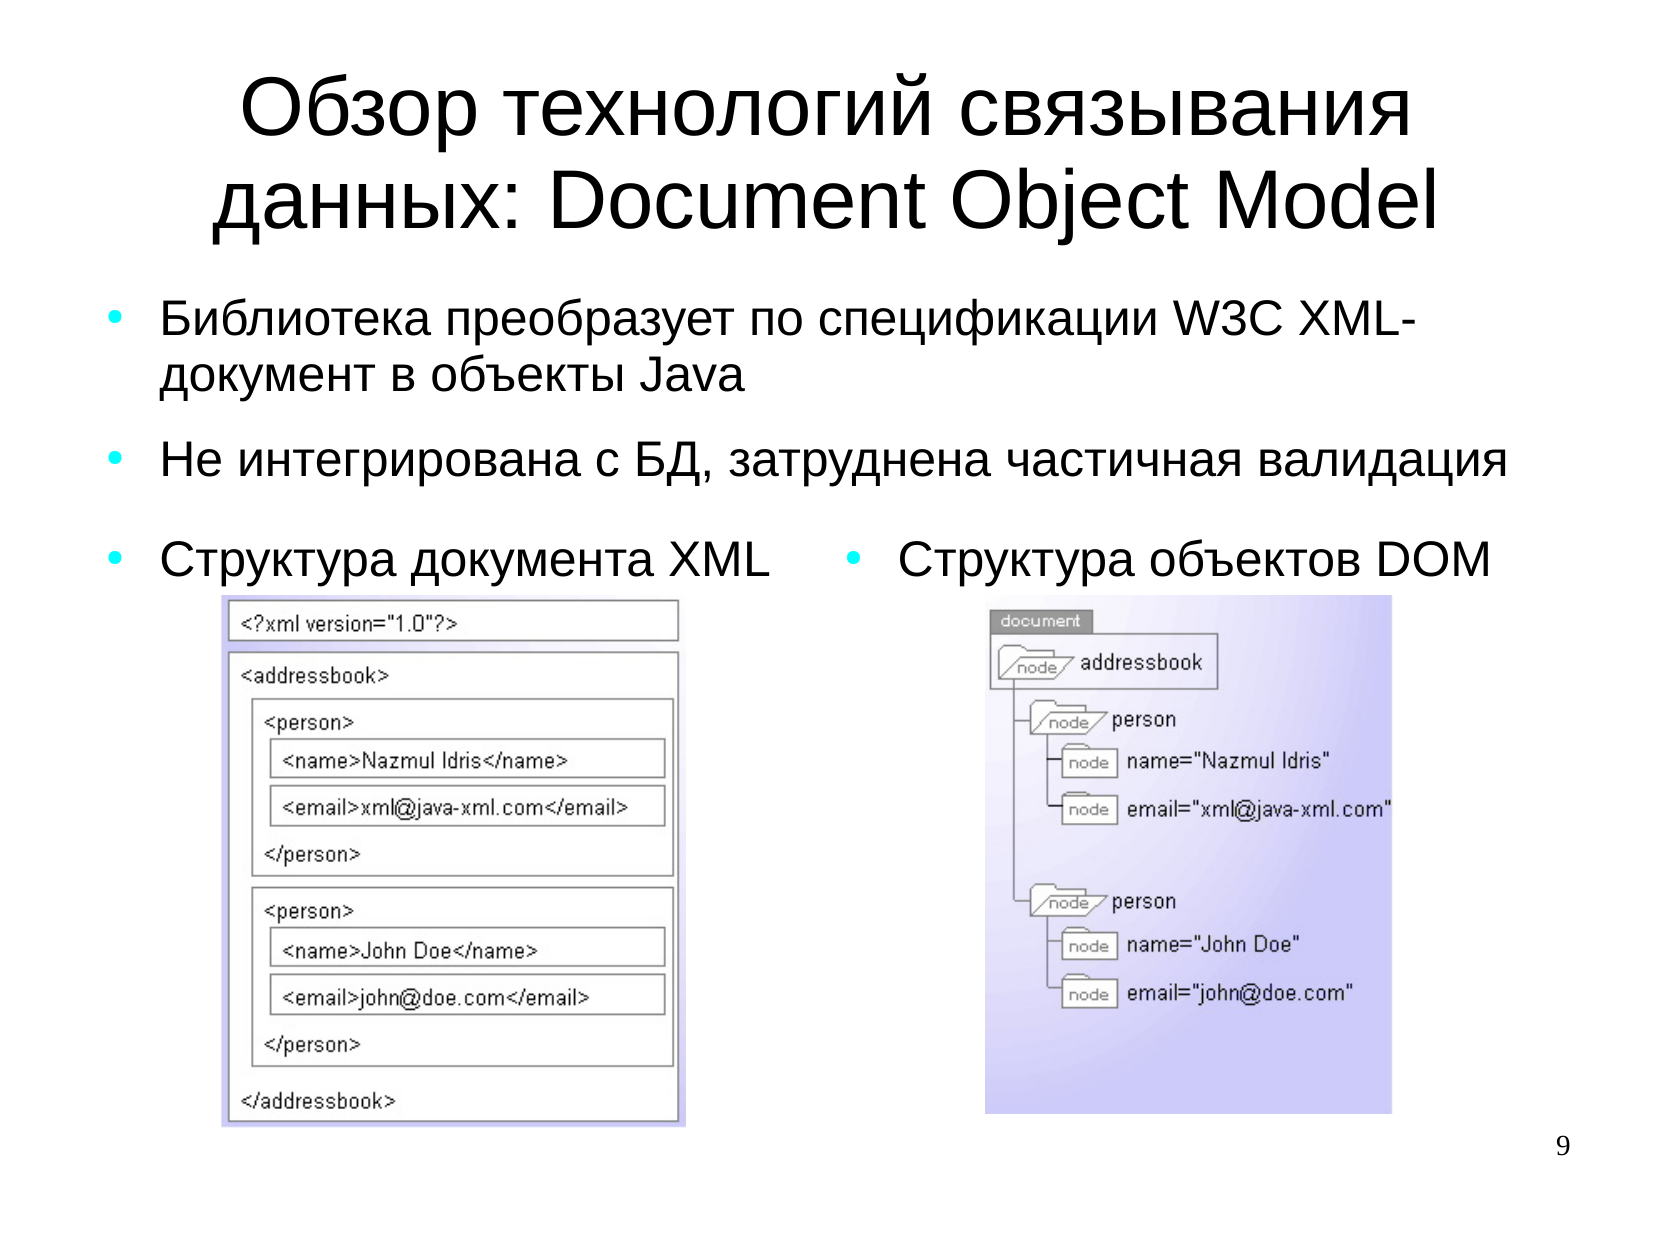

# Обзор технологий связывания данных: Document Object Model
Библиотека преобразует по спецификации W3C XML-документ в объекты Java
Не интегрирована с БД, затруднена частичная валидация
Структура документа XML
Структура объектов DOM
9